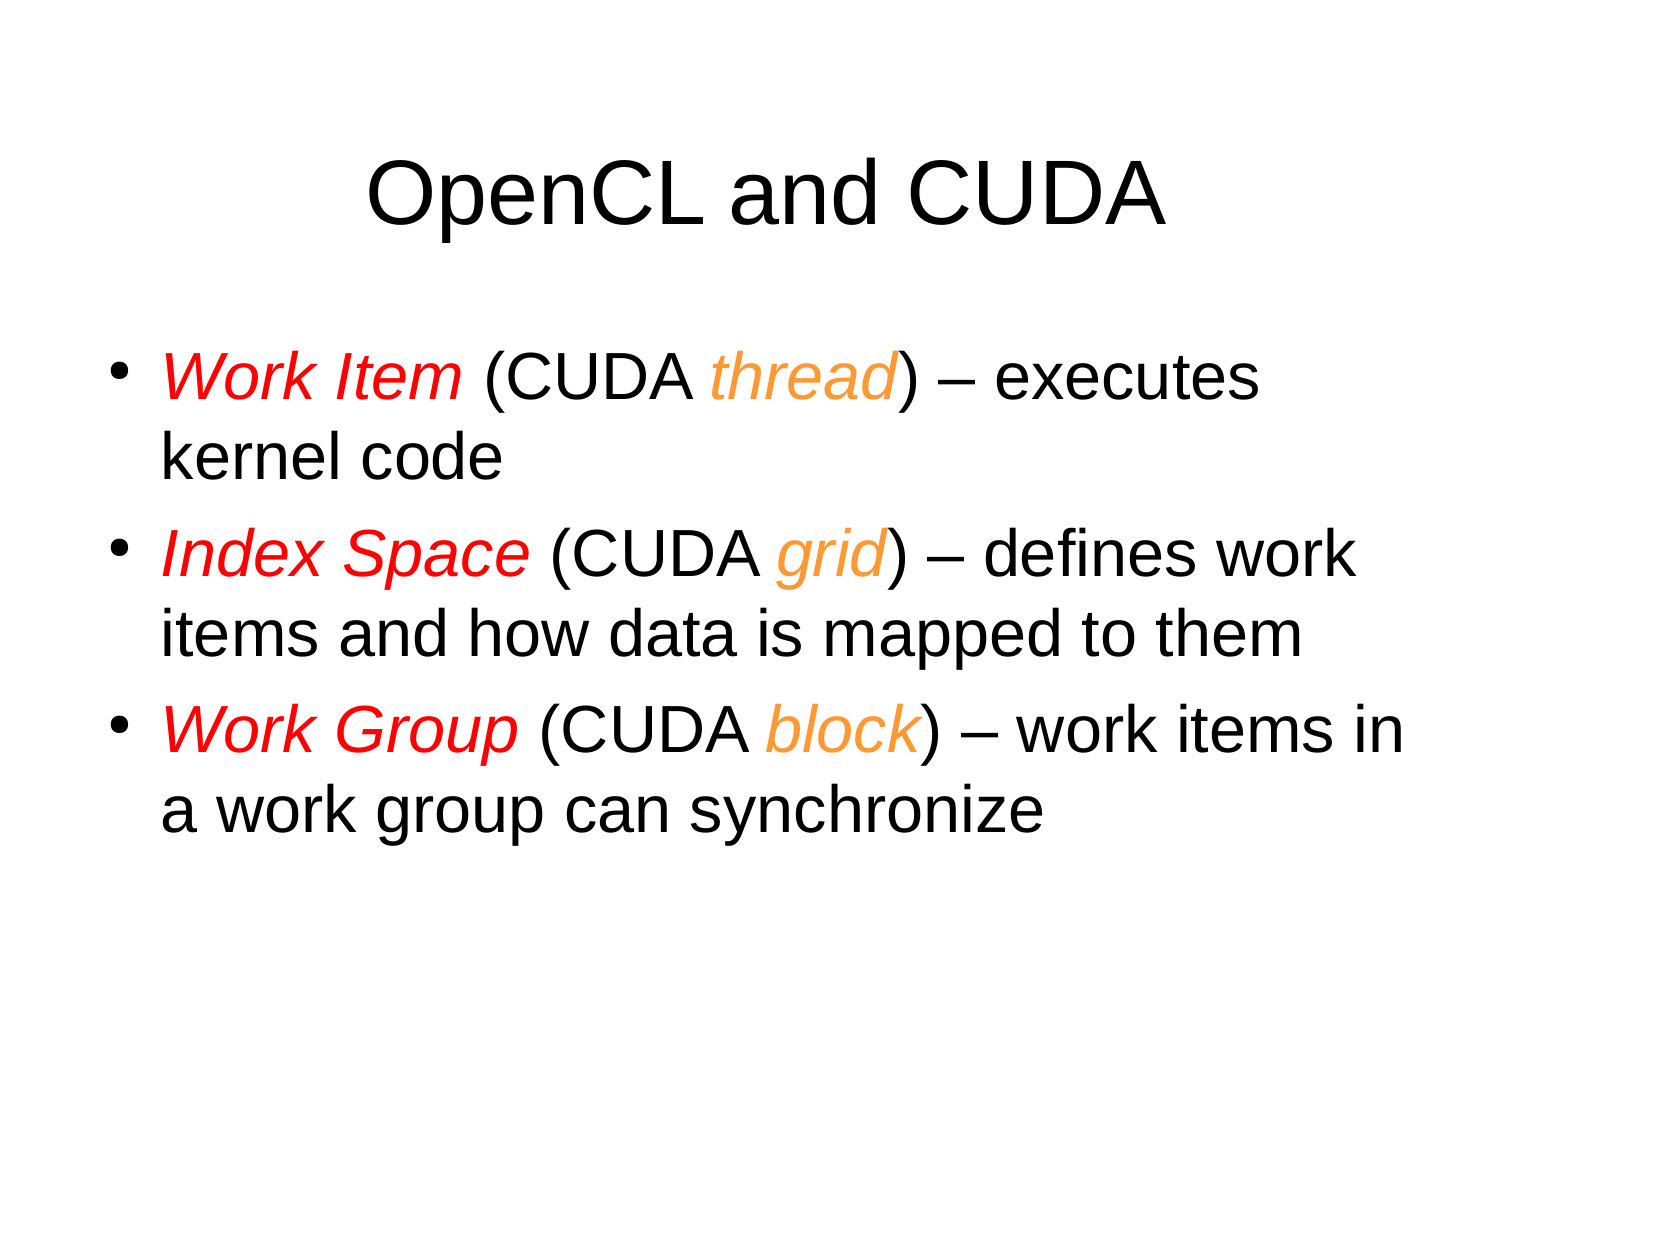

# OpenCL and CUDA
Work Item (CUDA thread) – executes kernel code
Index Space (CUDA grid) – defines work items and how data is mapped to them
Work Group (CUDA block) – work items in a work group can synchronize